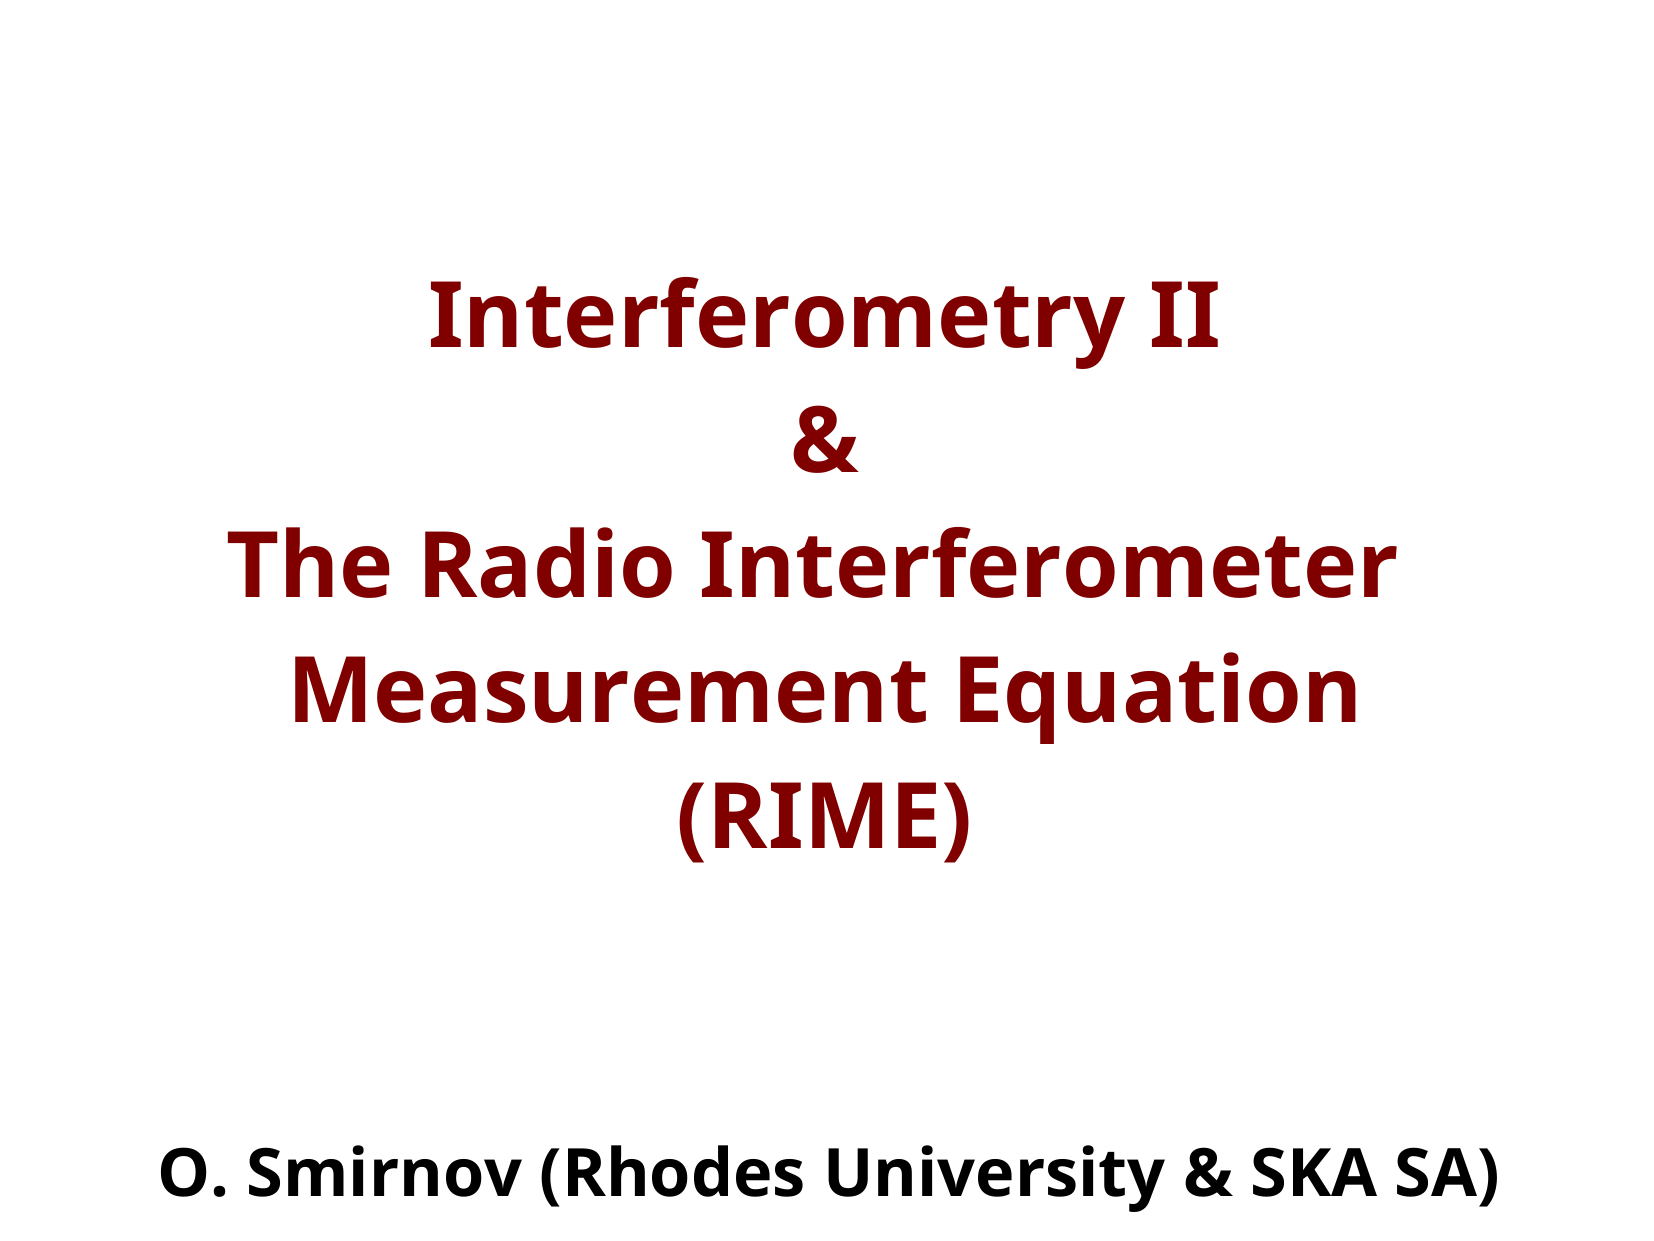

# Interferometry II & The Radio Interferometer Measurement Equation (RIME)
O. Smirnov (Rhodes University & SKA SA)